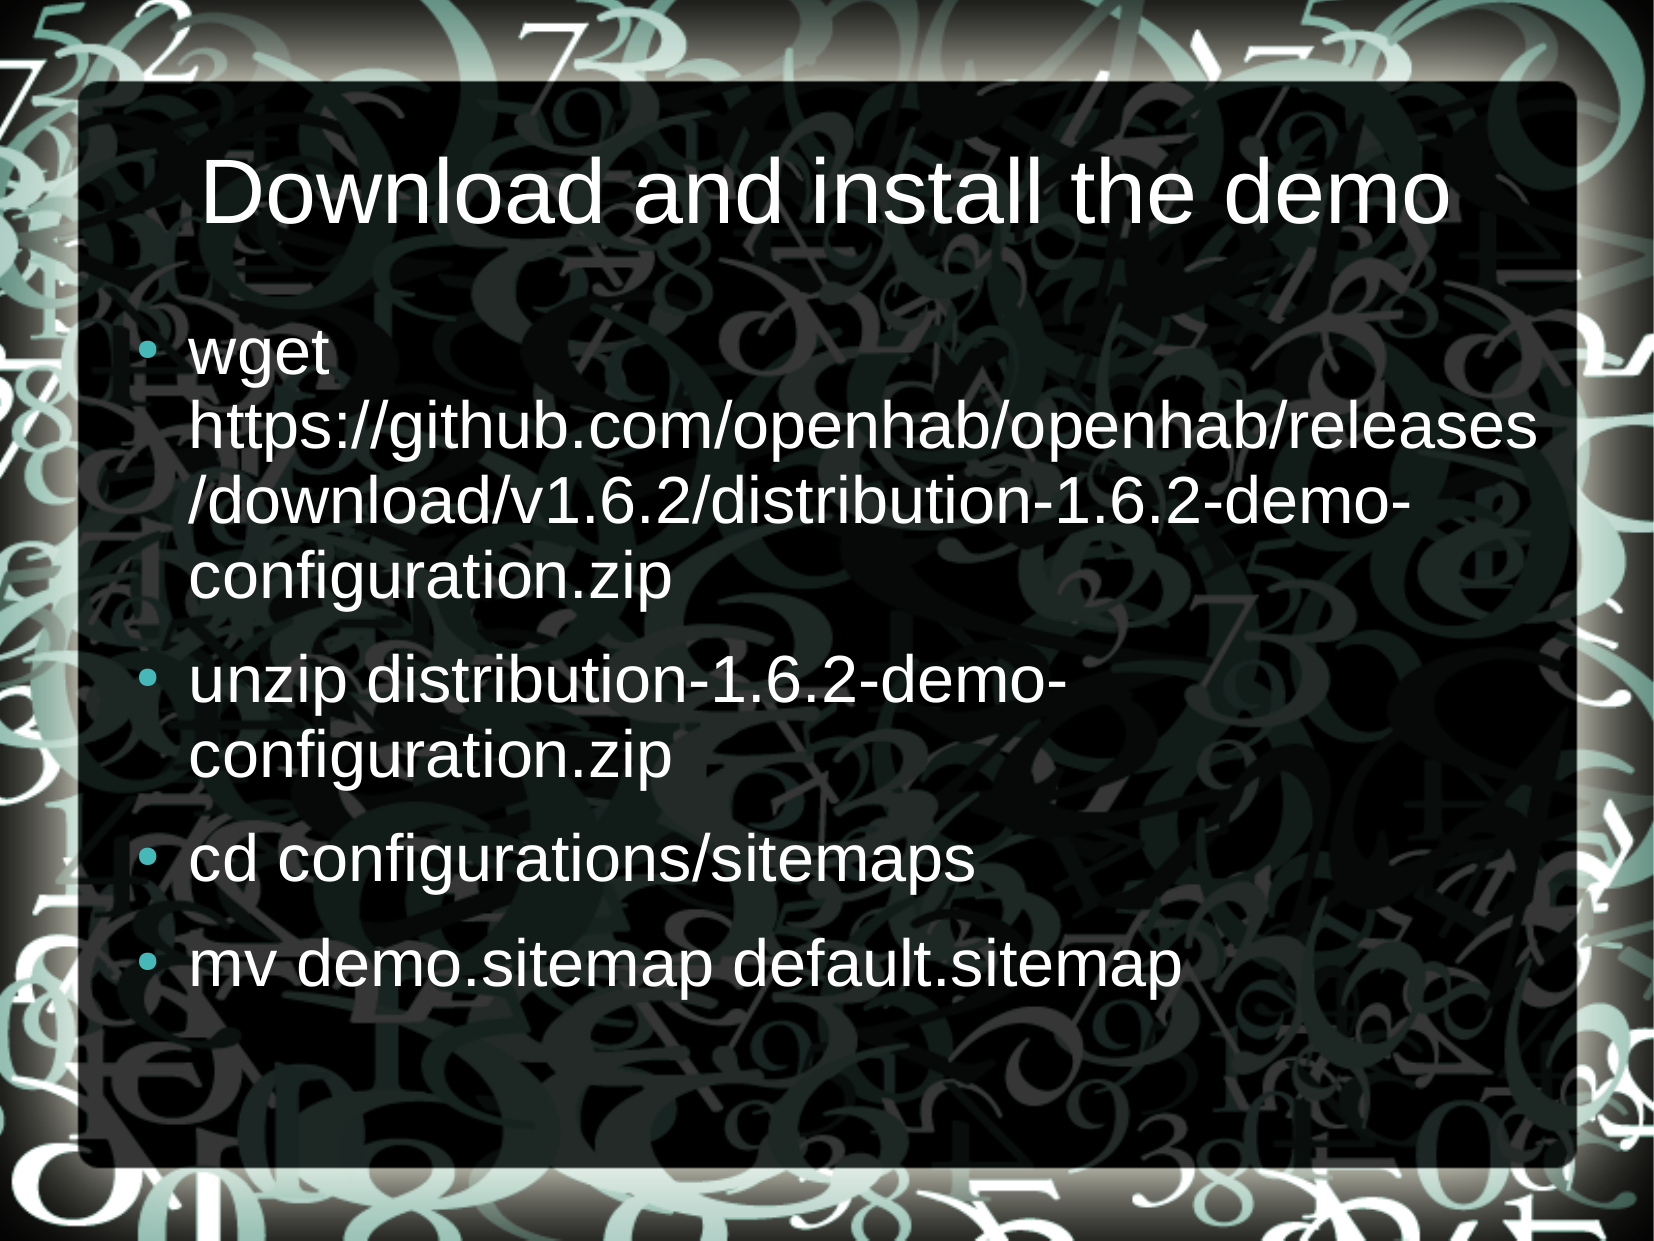

# Download and install the demo
wget https://github.com/openhab/openhab/releases/download/v1.6.2/distribution-1.6.2-demo-configuration.zip
unzip distribution-1.6.2-demo-configuration.zip
cd configurations/sitemaps
mv demo.sitemap default.sitemap